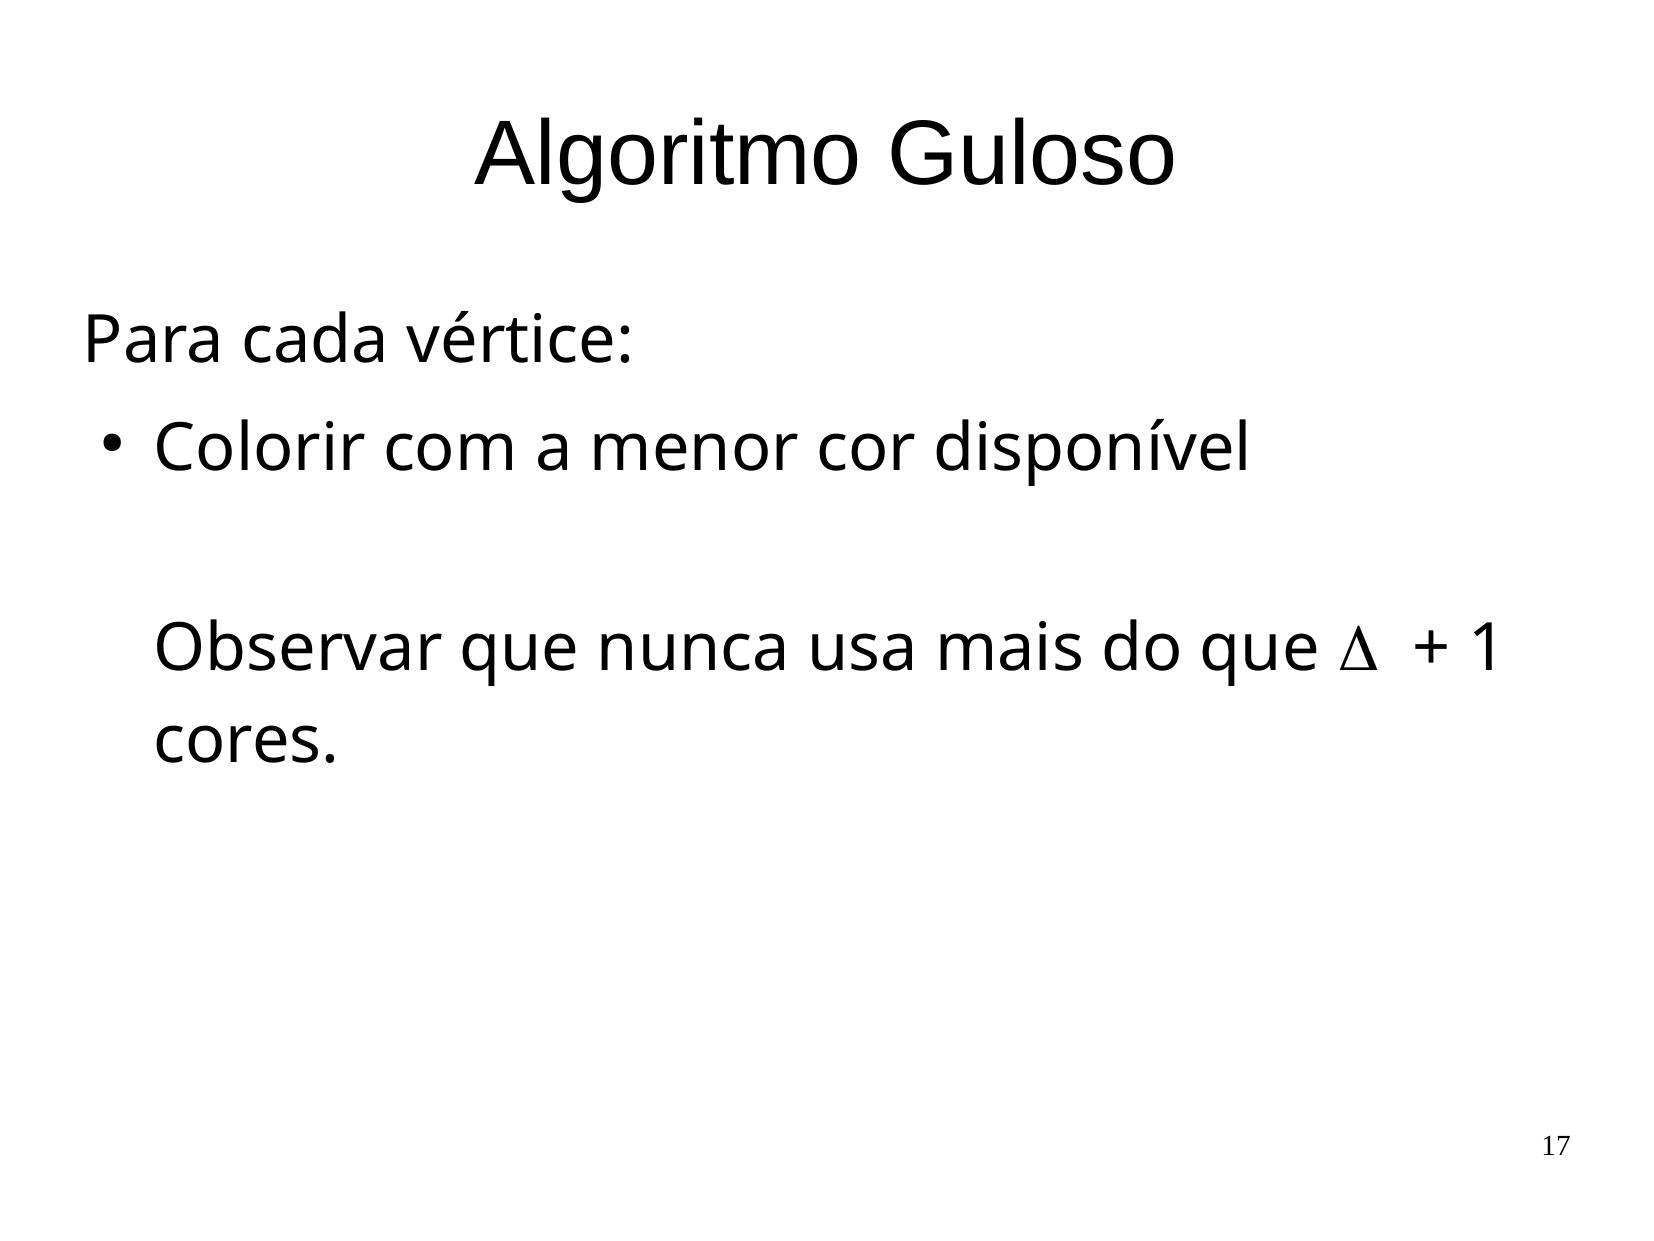

# Algoritmo Guloso
Para cada vértice:
Colorir com a menor cor disponível
Observar que nunca usa mais do que  + 1 cores.
17